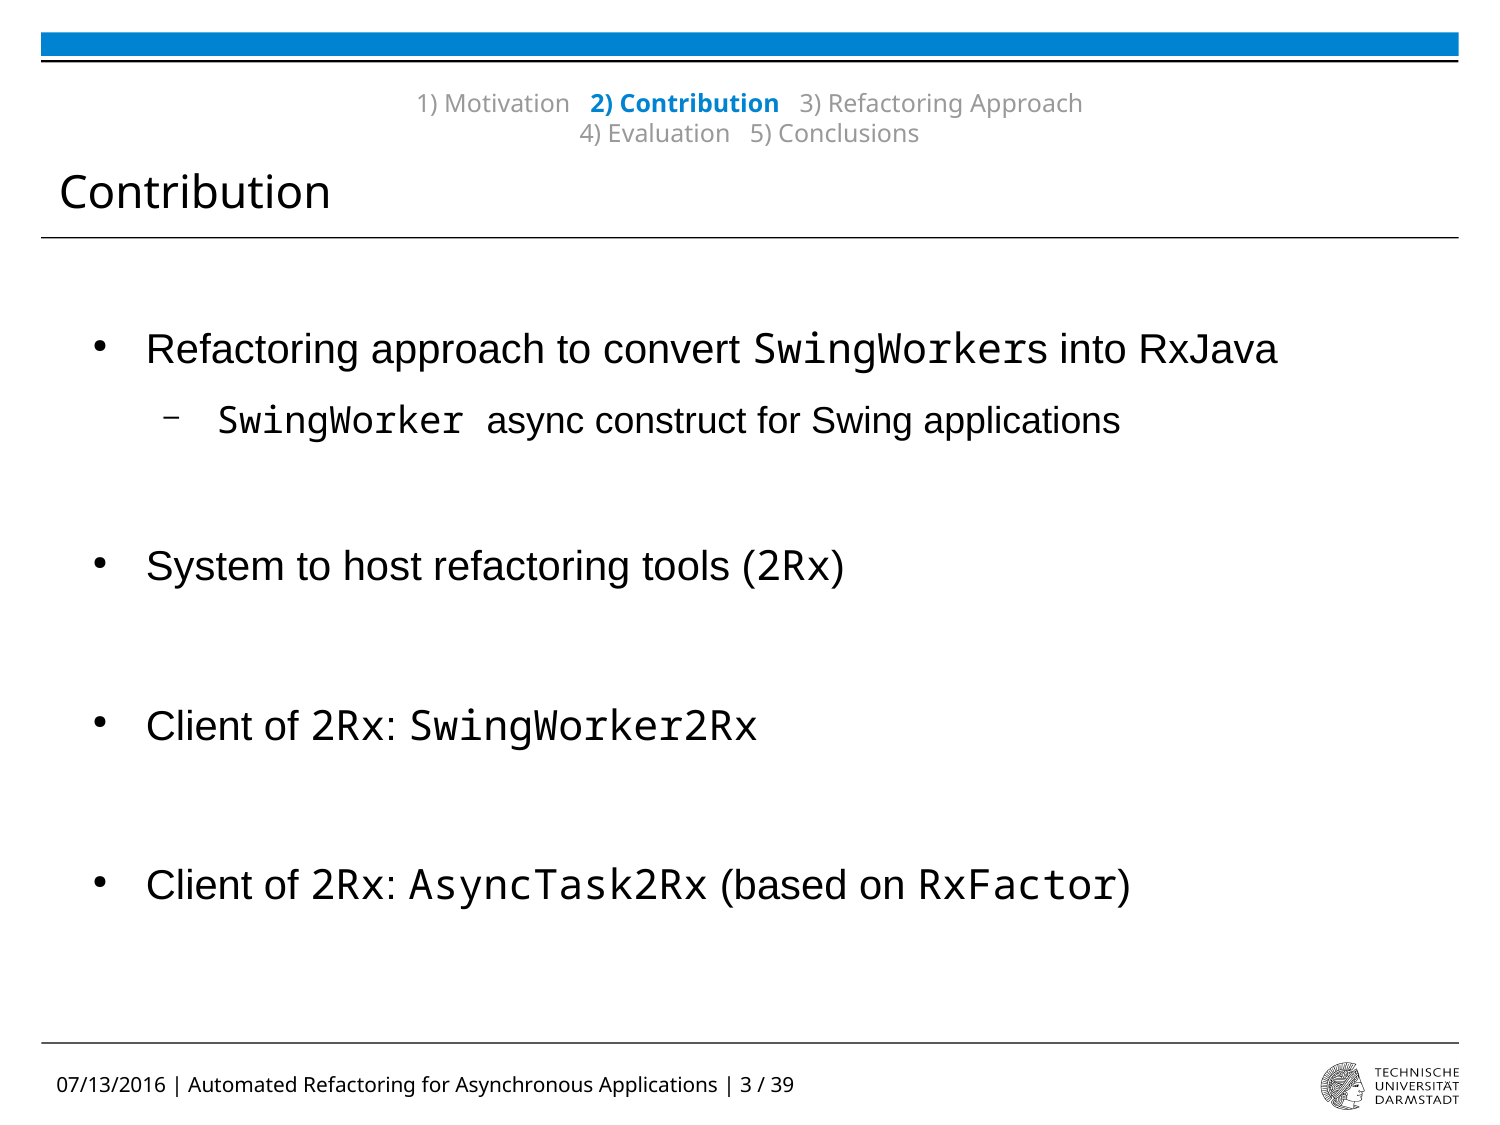

Contribution
1) Motivation 2) Contribution 3) Refactoring Approach
4) Evaluation 5) Conclusions
# Refactoring approach to convert SwingWorkers into RxJava
SwingWorker async construct for Swing applications
System to host refactoring tools (2Rx)
Client of 2Rx: SwingWorker2Rx
Client of 2Rx: AsyncTask2Rx (based on RxFactor)